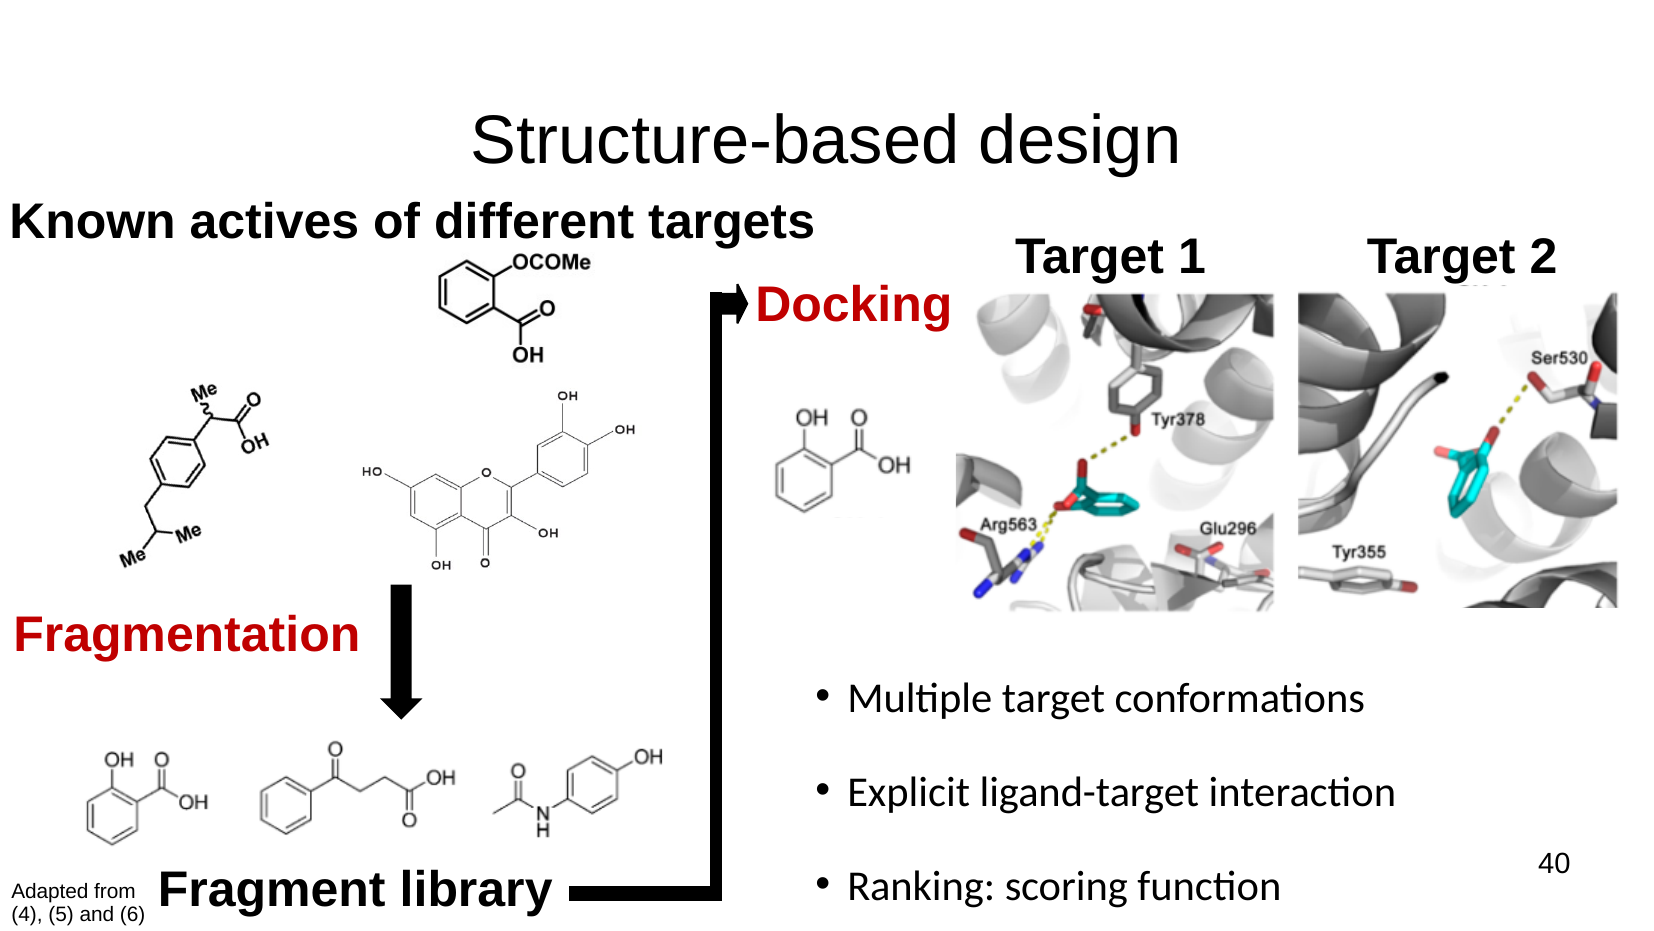

Structure-based design
Known actives of different targets
Target 1
Target 2
Docking
Fragmentation
# Multiple target conformations
Explicit ligand-target interaction
Ranking: scoring function
40
Fragment library
Adapted from (4), (5) and (6)